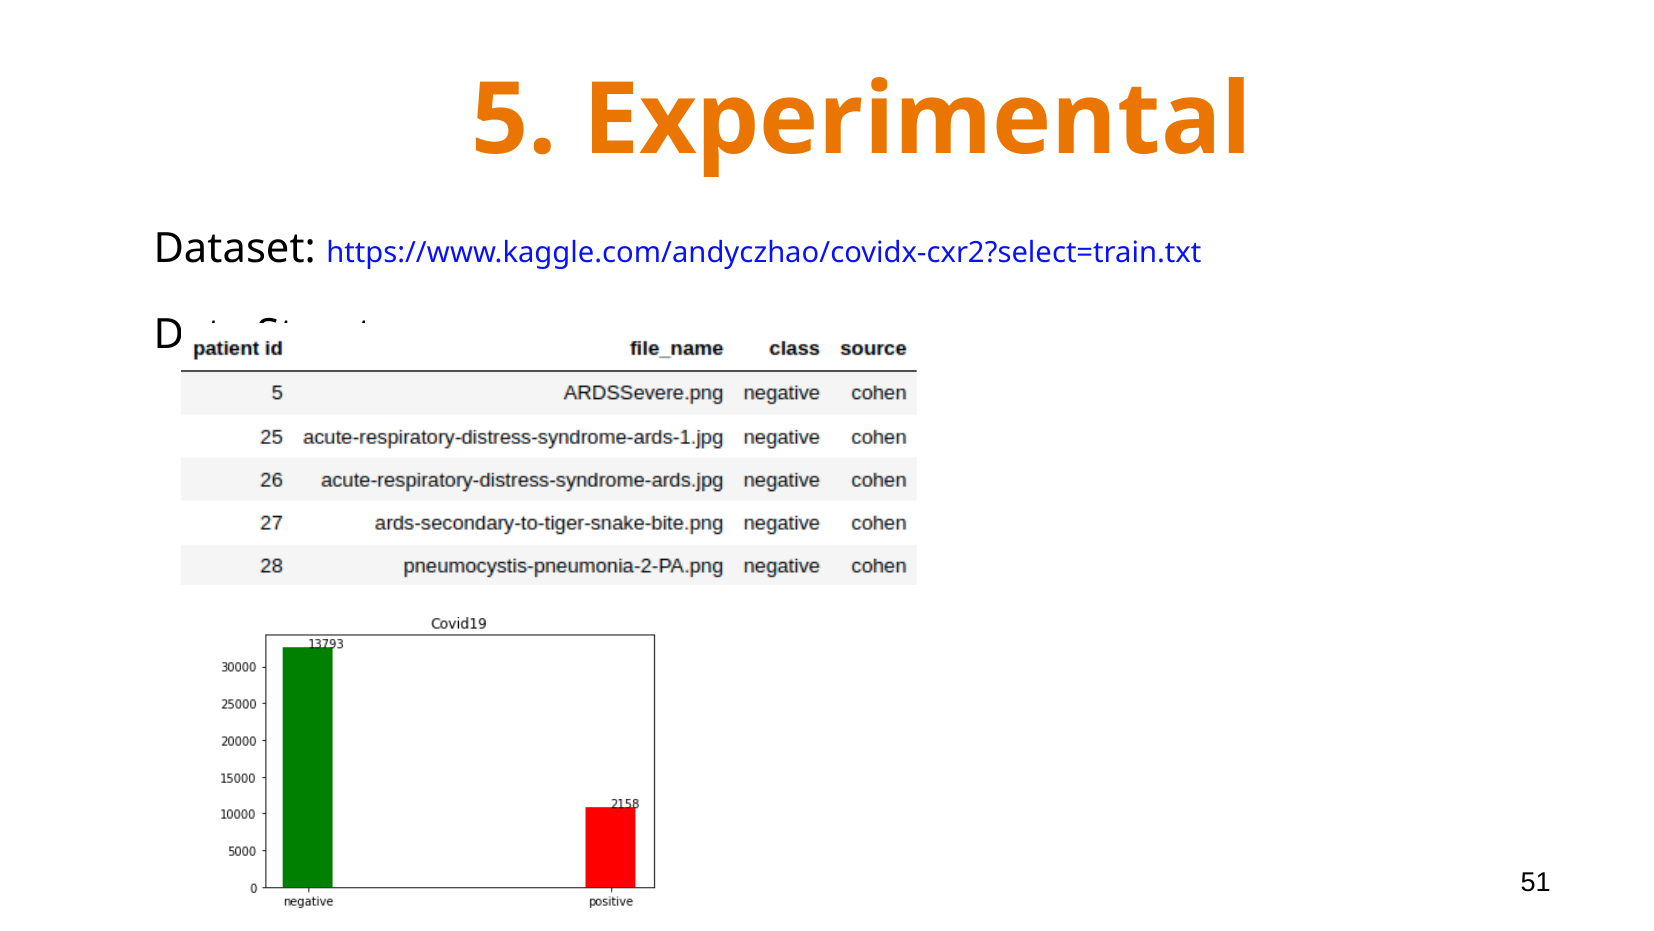

# 5. Experimental
Dataset: https://www.kaggle.com/andyczhao/covidx-cxr2?select=train.txt
Data Structure